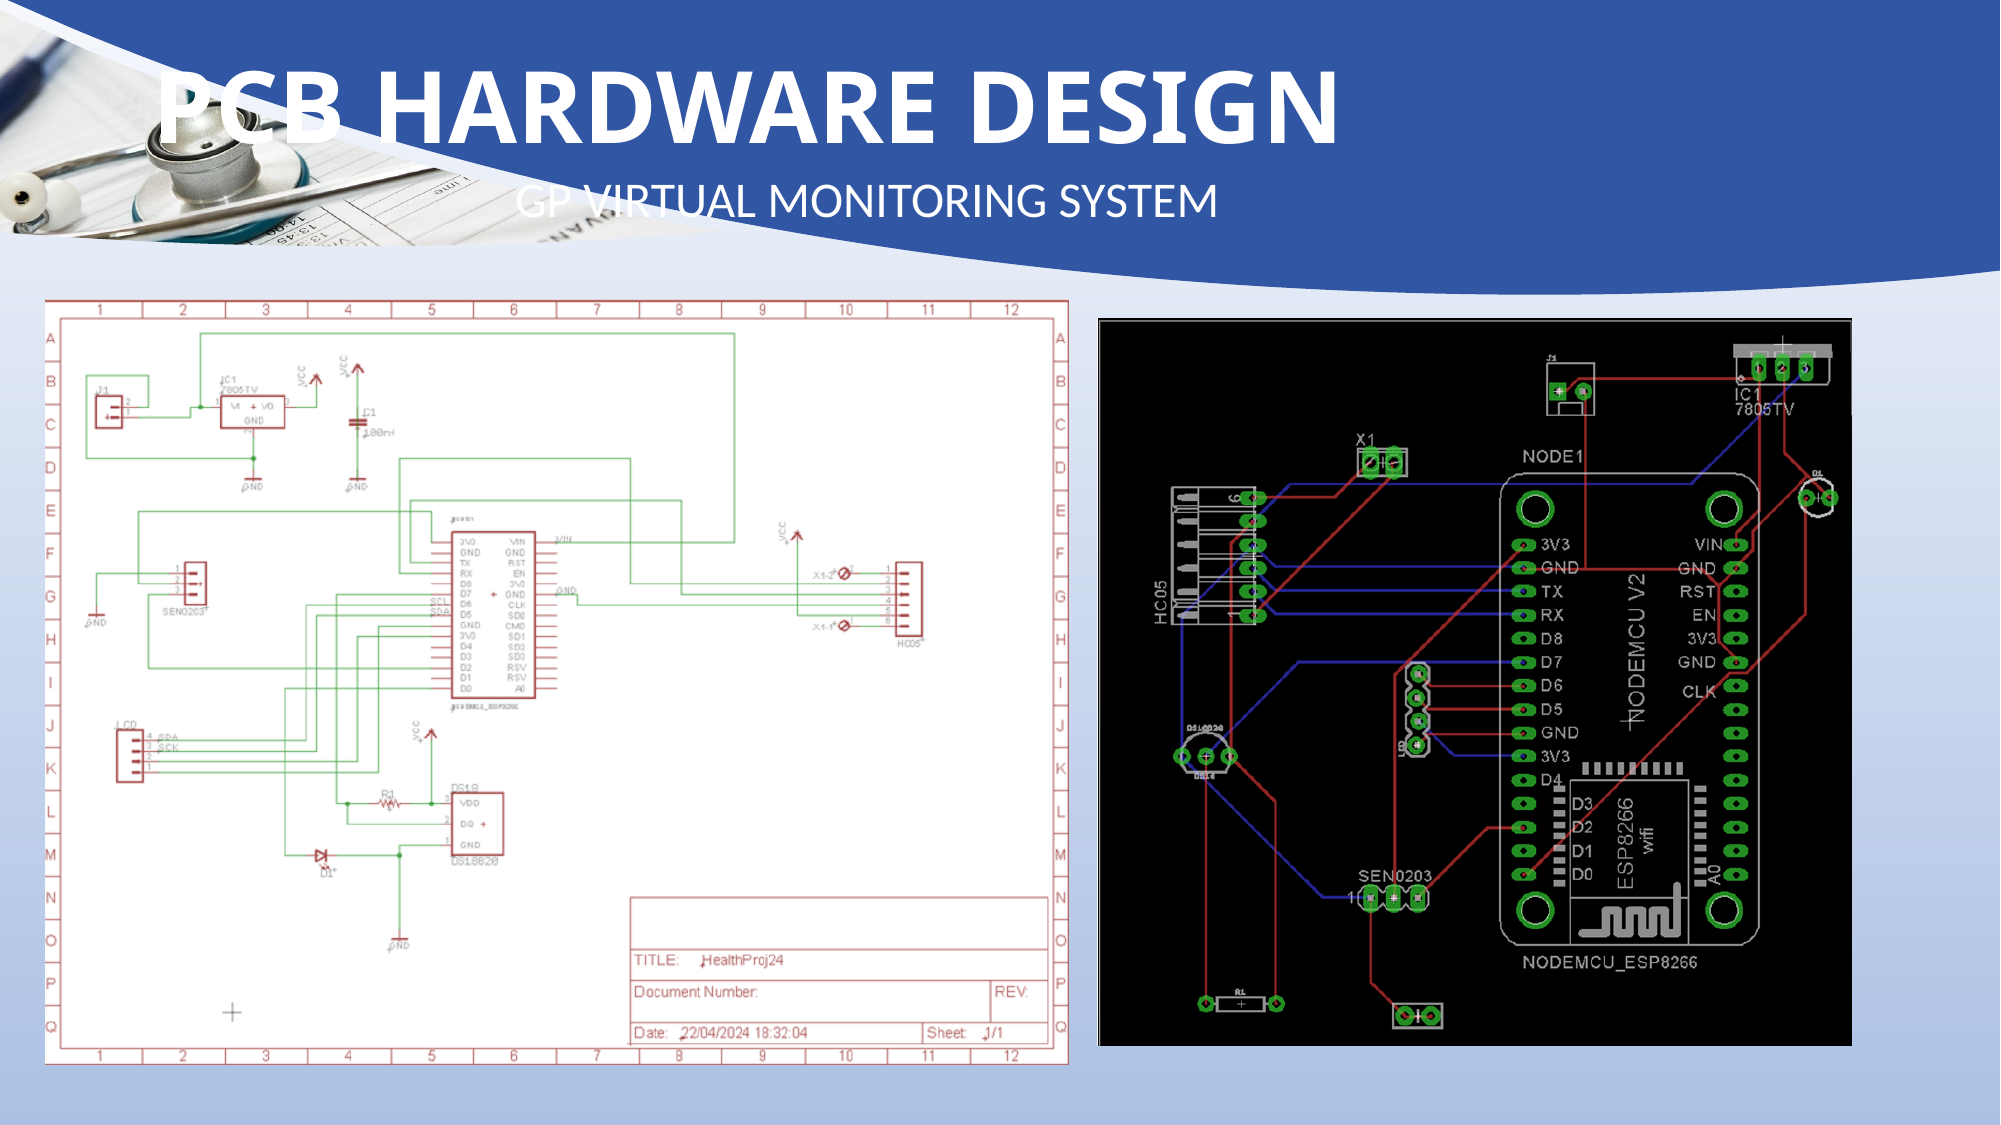

# PCB Hardware DEsign
GP VIRTUAL MONITORING SYSTEM